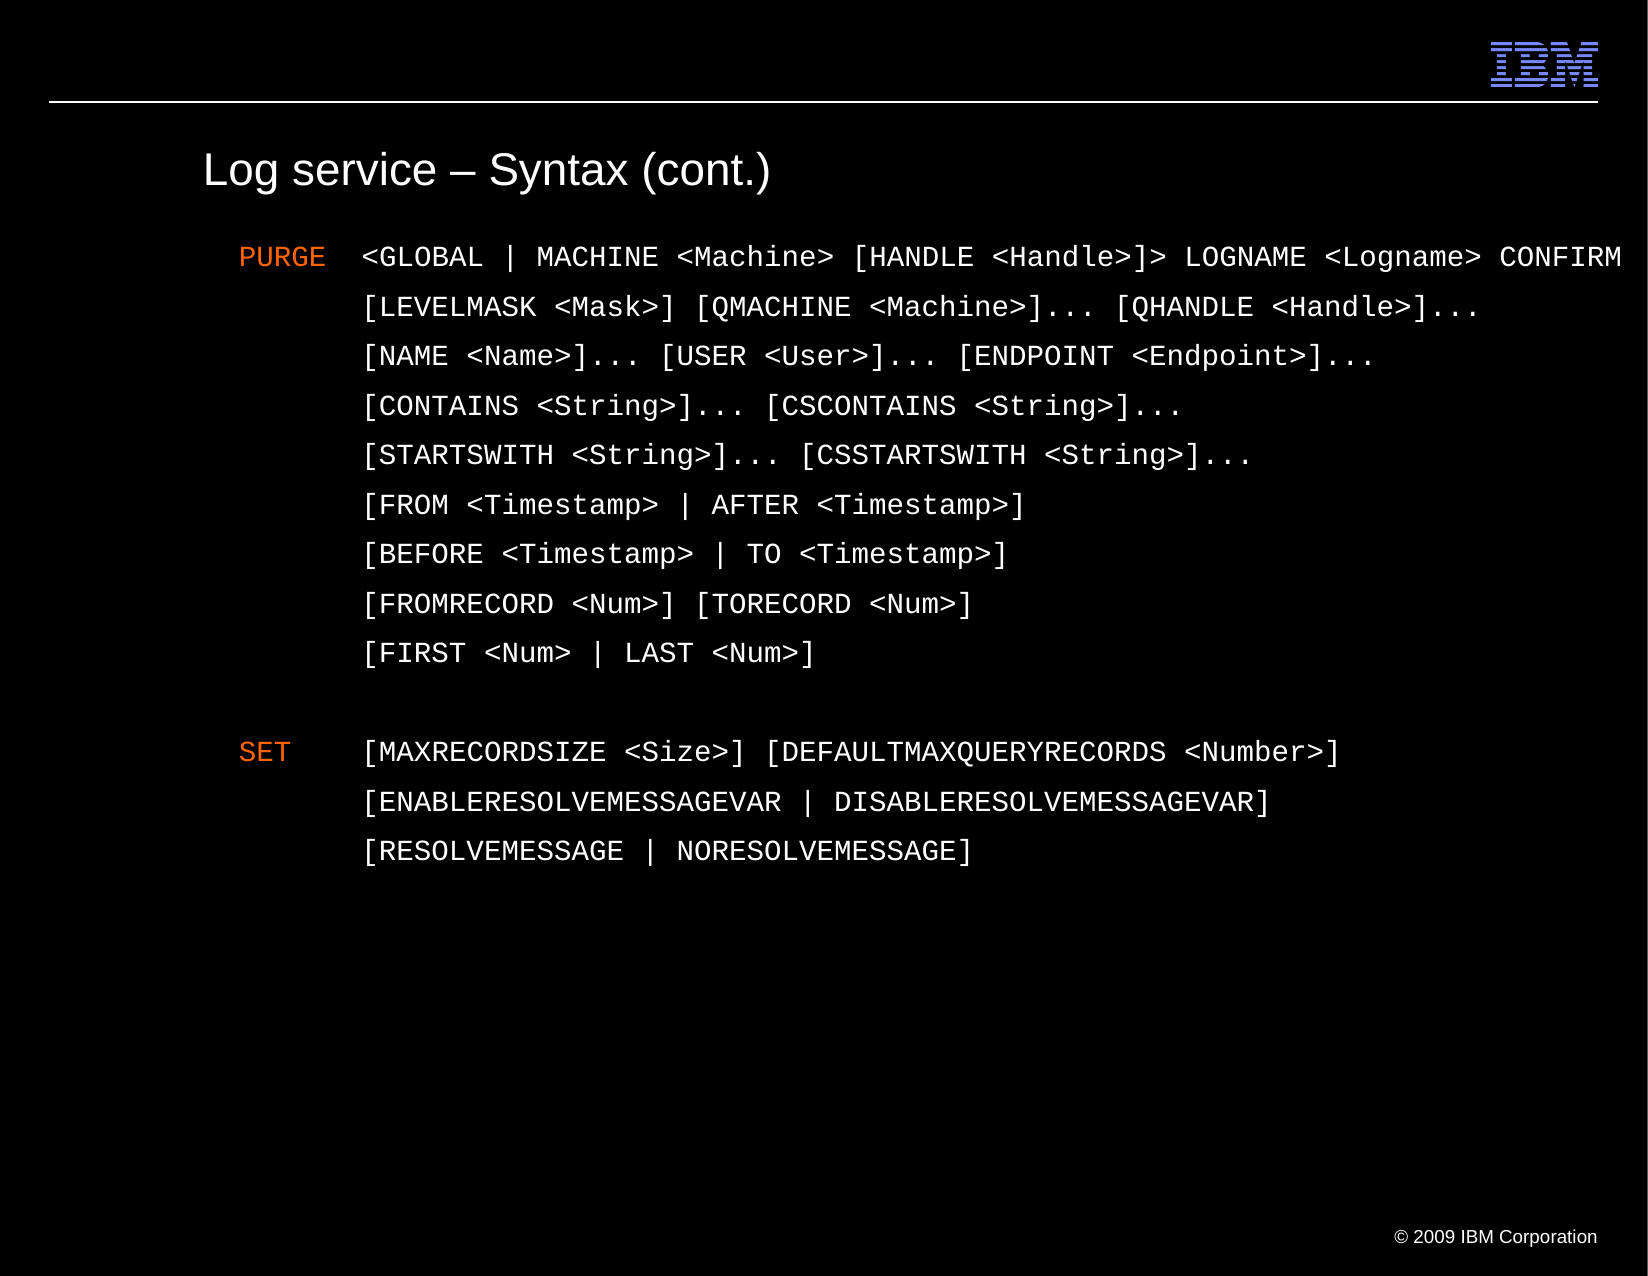

# Log service – Syntax (cont.)
PURGE <GLOBAL | MACHINE <Machine> [HANDLE <Handle>]> LOGNAME <Logname> CONFIRM
 [LEVELMASK <Mask>] [QMACHINE <Machine>]... [QHANDLE <Handle>]...
 [NAME <Name>]... [USER <User>]... [ENDPOINT <Endpoint>]...
 [CONTAINS <String>]... [CSCONTAINS <String>]...
 [STARTSWITH <String>]... [CSSTARTSWITH <String>]...
 [FROM <Timestamp> | AFTER <Timestamp>]
 [BEFORE <Timestamp> | TO <Timestamp>]
 [FROMRECORD <Num>] [TORECORD <Num>]
 [FIRST <Num> | LAST <Num>]
SET [MAXRECORDSIZE <Size>] [DEFAULTMAXQUERYRECORDS <Number>]
 [ENABLERESOLVEMESSAGEVAR | DISABLERESOLVEMESSAGEVAR]
 [RESOLVEMESSAGE | NORESOLVEMESSAGE]